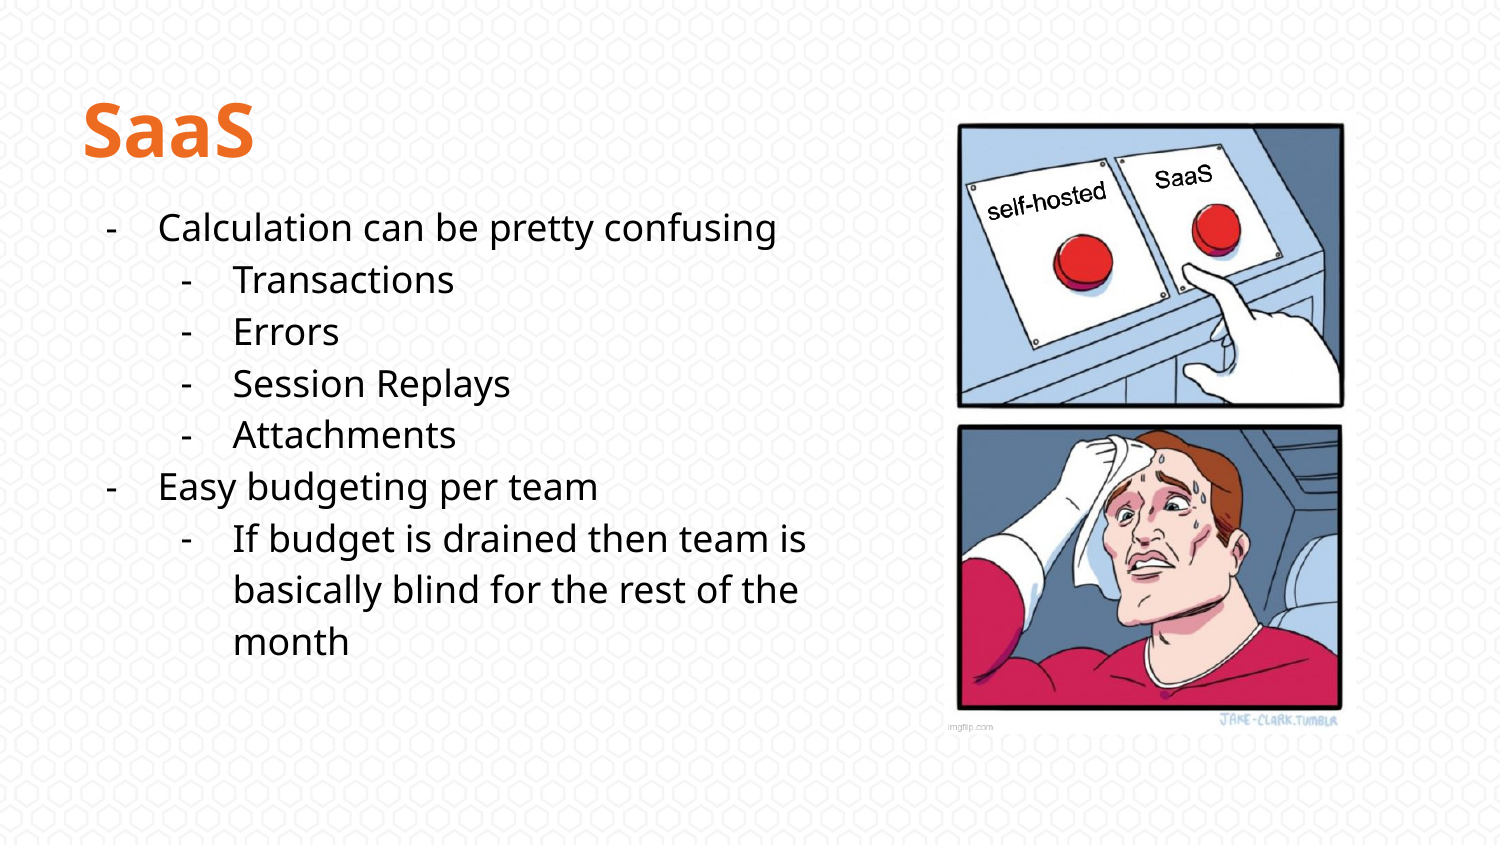

SaaS
# Calculation can be pretty confusing
Transactions
Errors
Session Replays
Attachments
Easy budgeting per team
If budget is drained then team is basically blind for the rest of the month